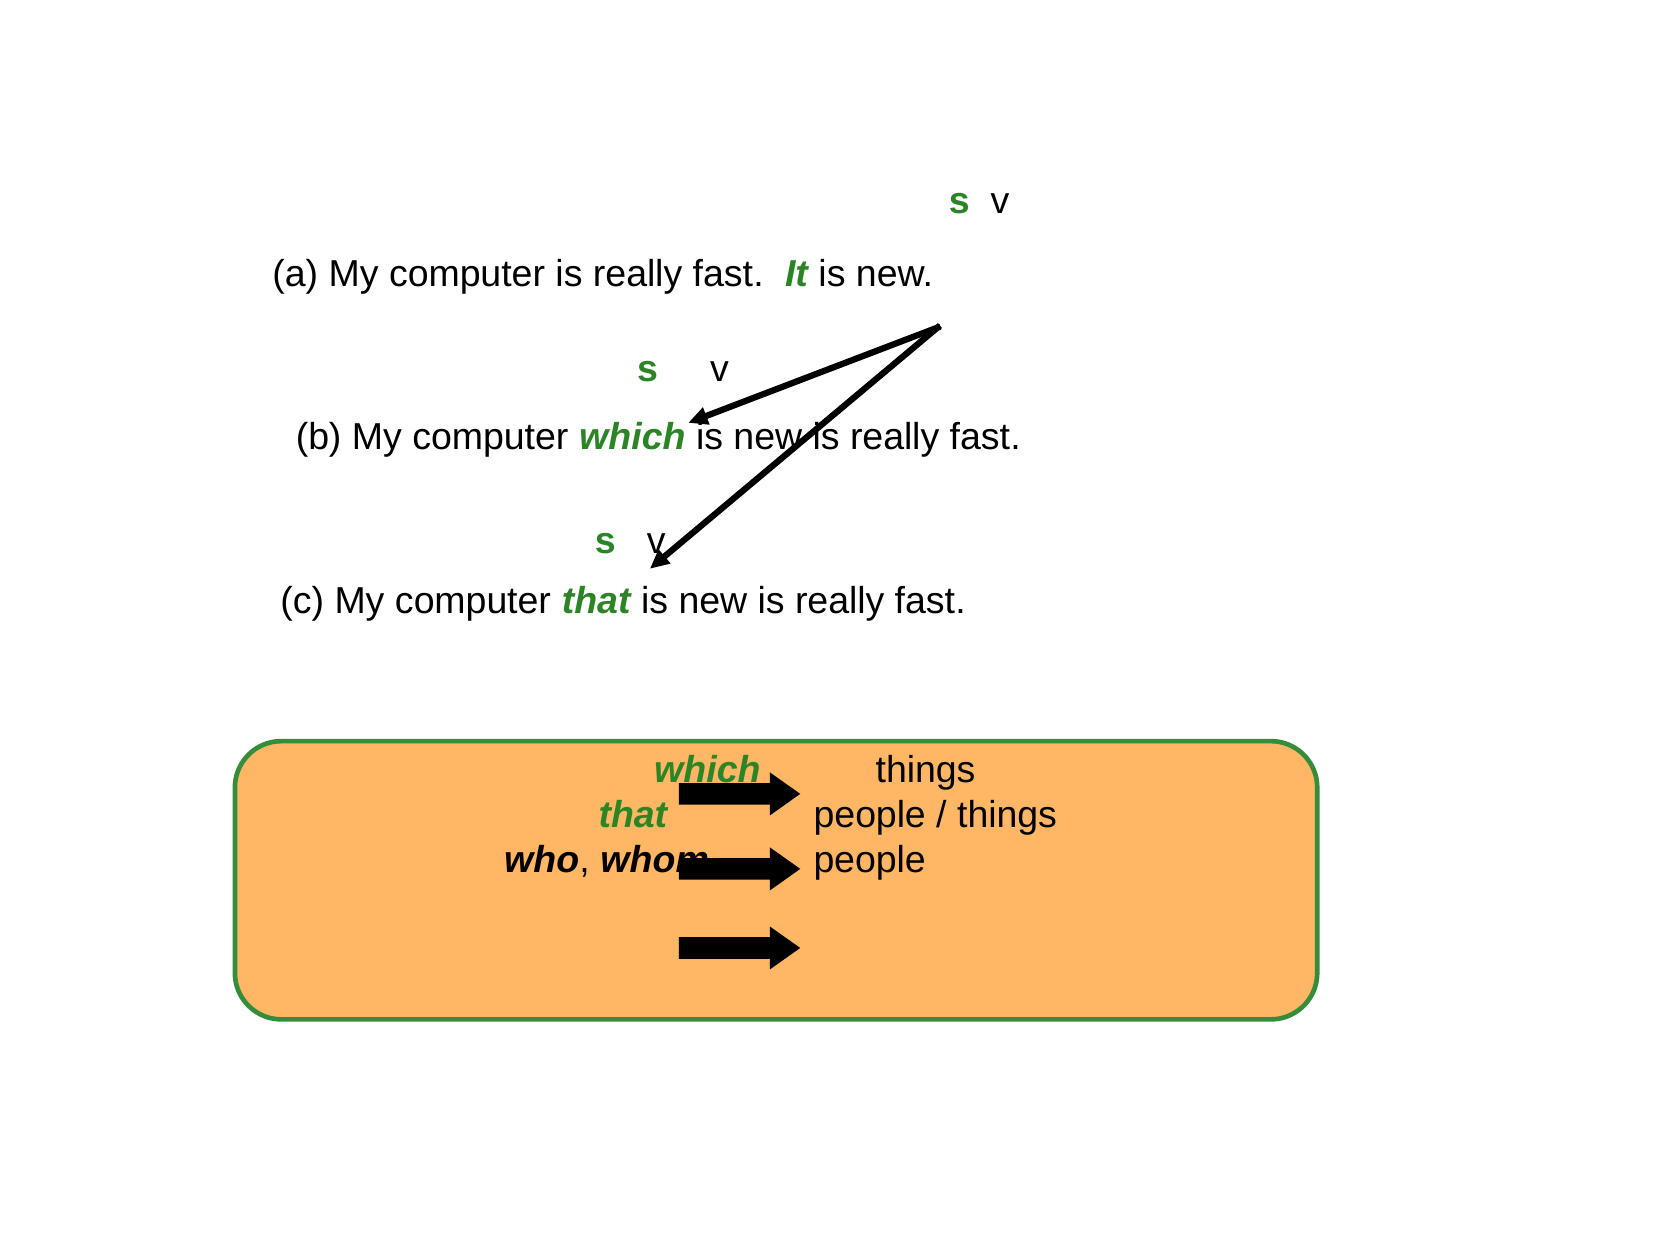

12-4 USING WHICH AND THAT IN ADJECTIVE CLAUSES
s v
(a) My computer is really fast. It is new.
s v
(b) My computer which is new is really fast.
s v
(c) My computer that is new is really fast.
	which things
 that people / things
who, whom people